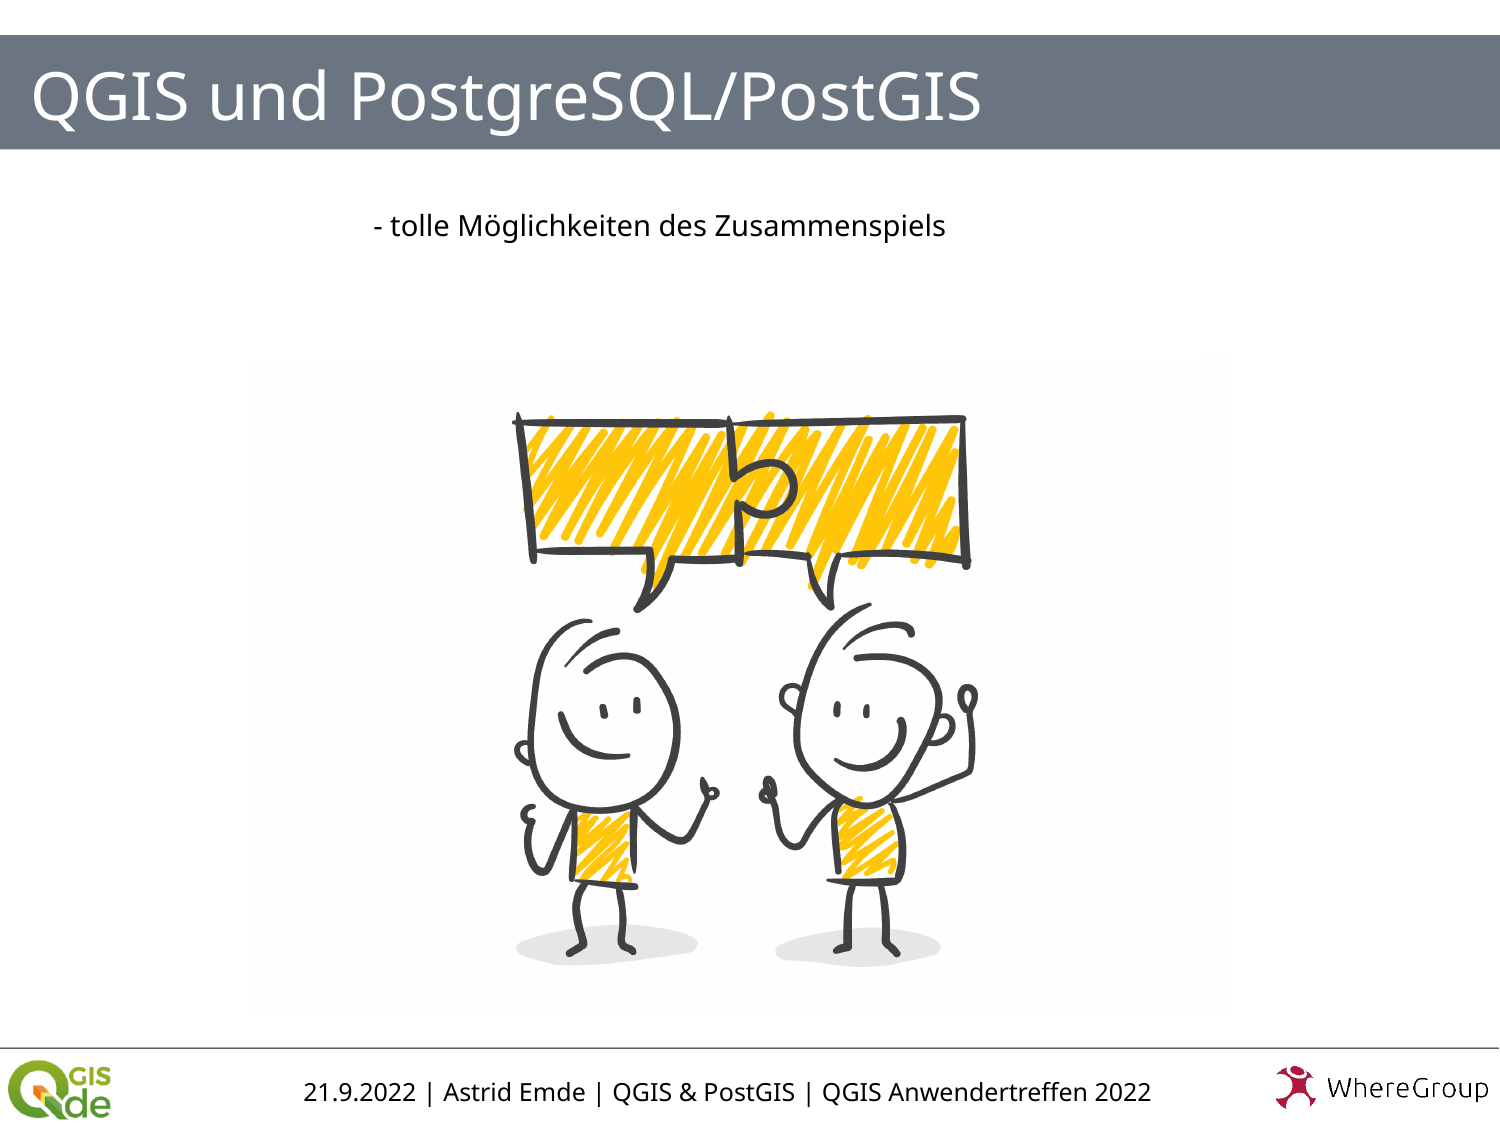

# QGIS und PostgreSQL/PostGIS
- tolle Möglichkeiten des Zusammenspiels